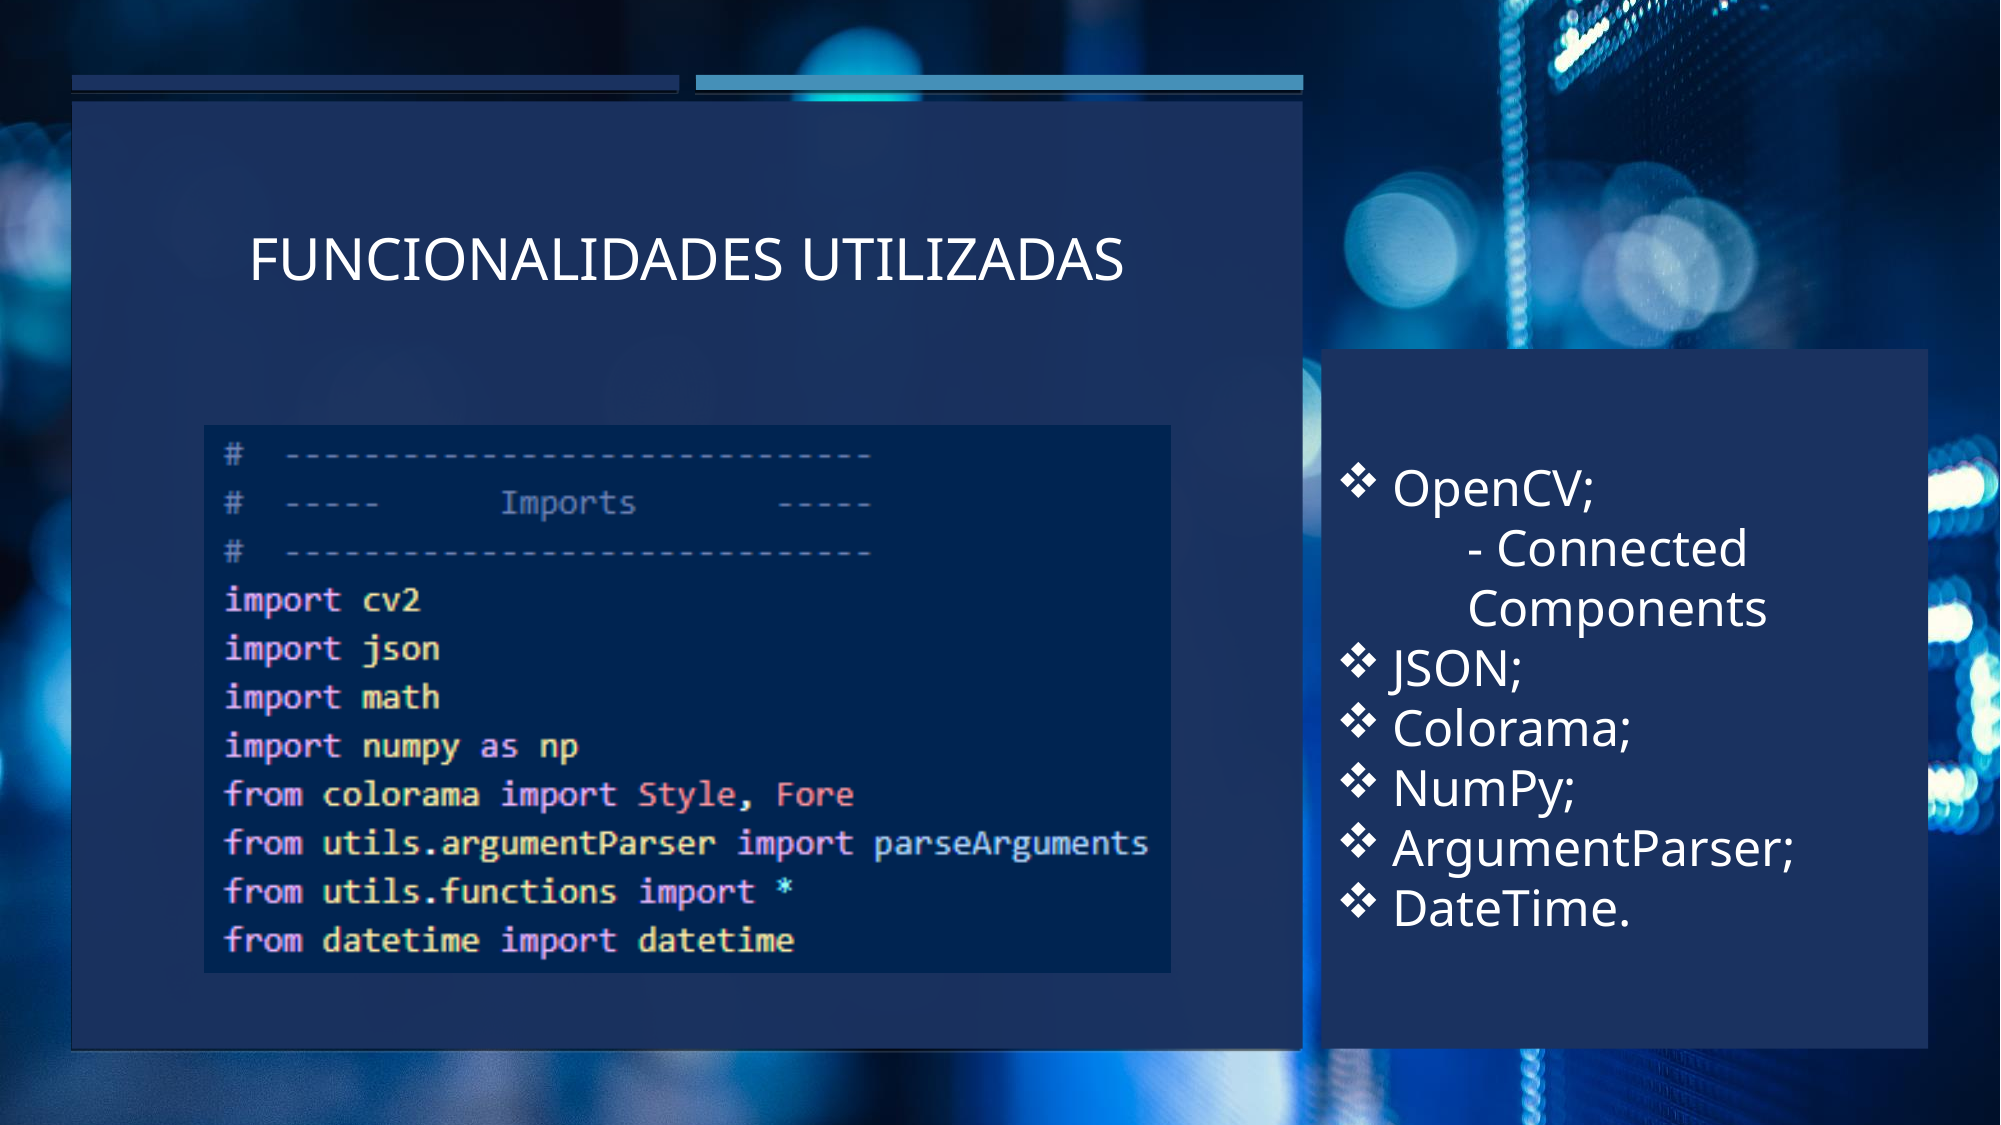

# Funcionalidades Utilizadas
OpenCV;
- Connected Components
JSON;
Colorama;
NumPy;
ArgumentParser;
DateTime.